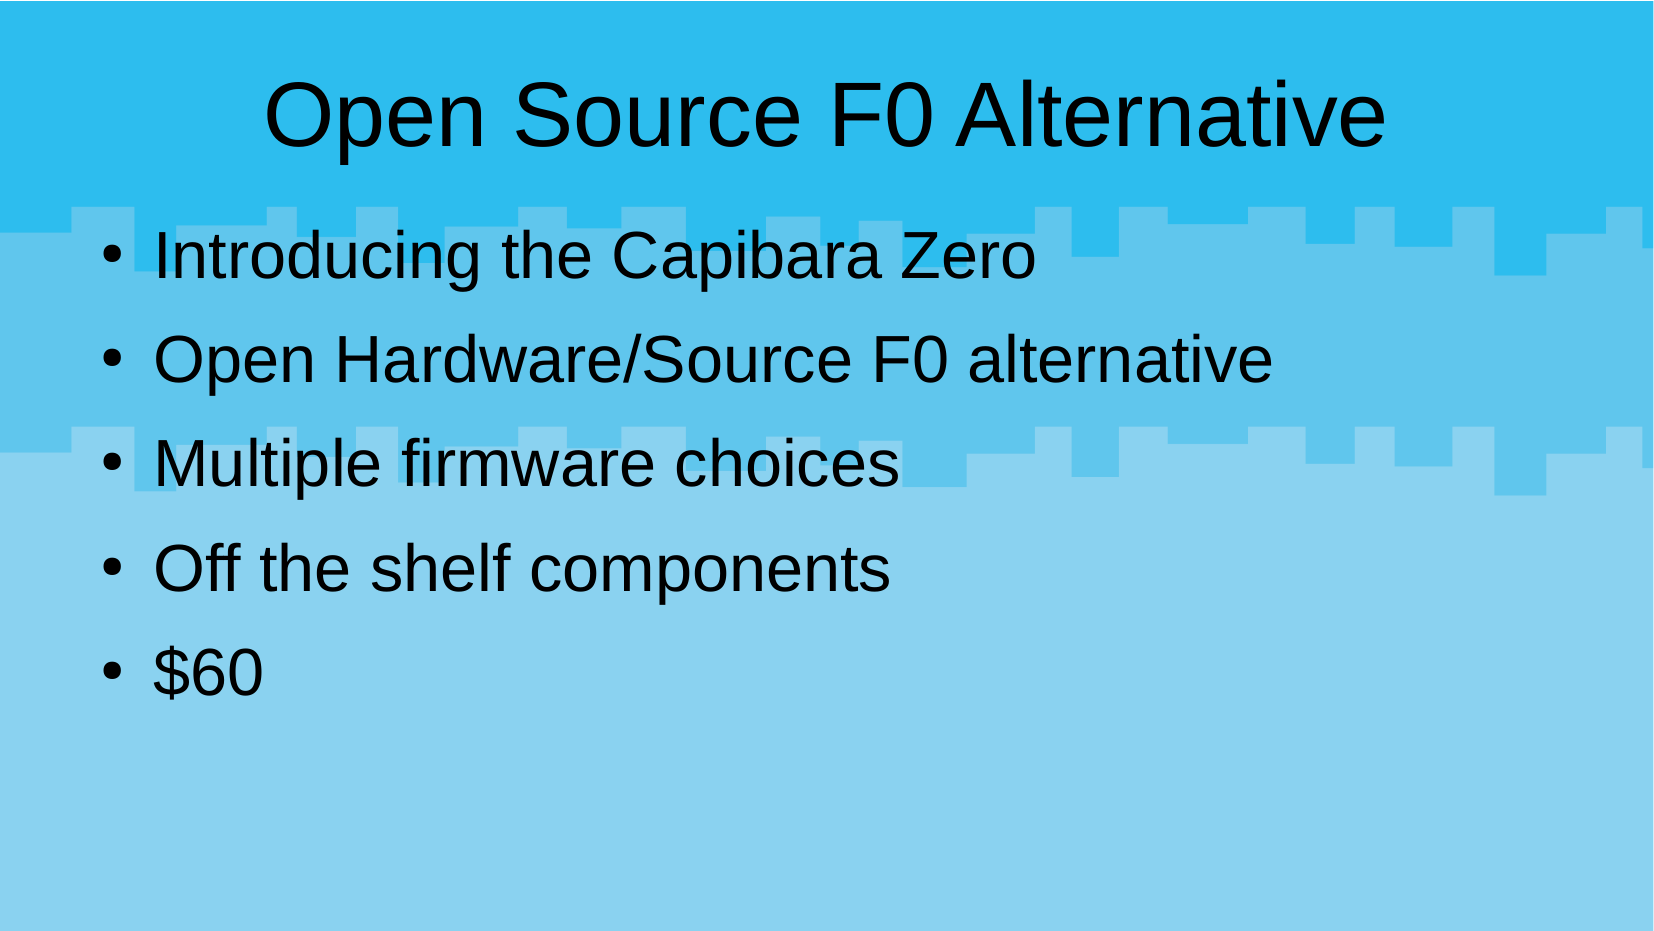

# Open Source F0 Alternative
Introducing the Capibara Zero
Open Hardware/Source F0 alternative
Multiple firmware choices
Off the shelf components
$60